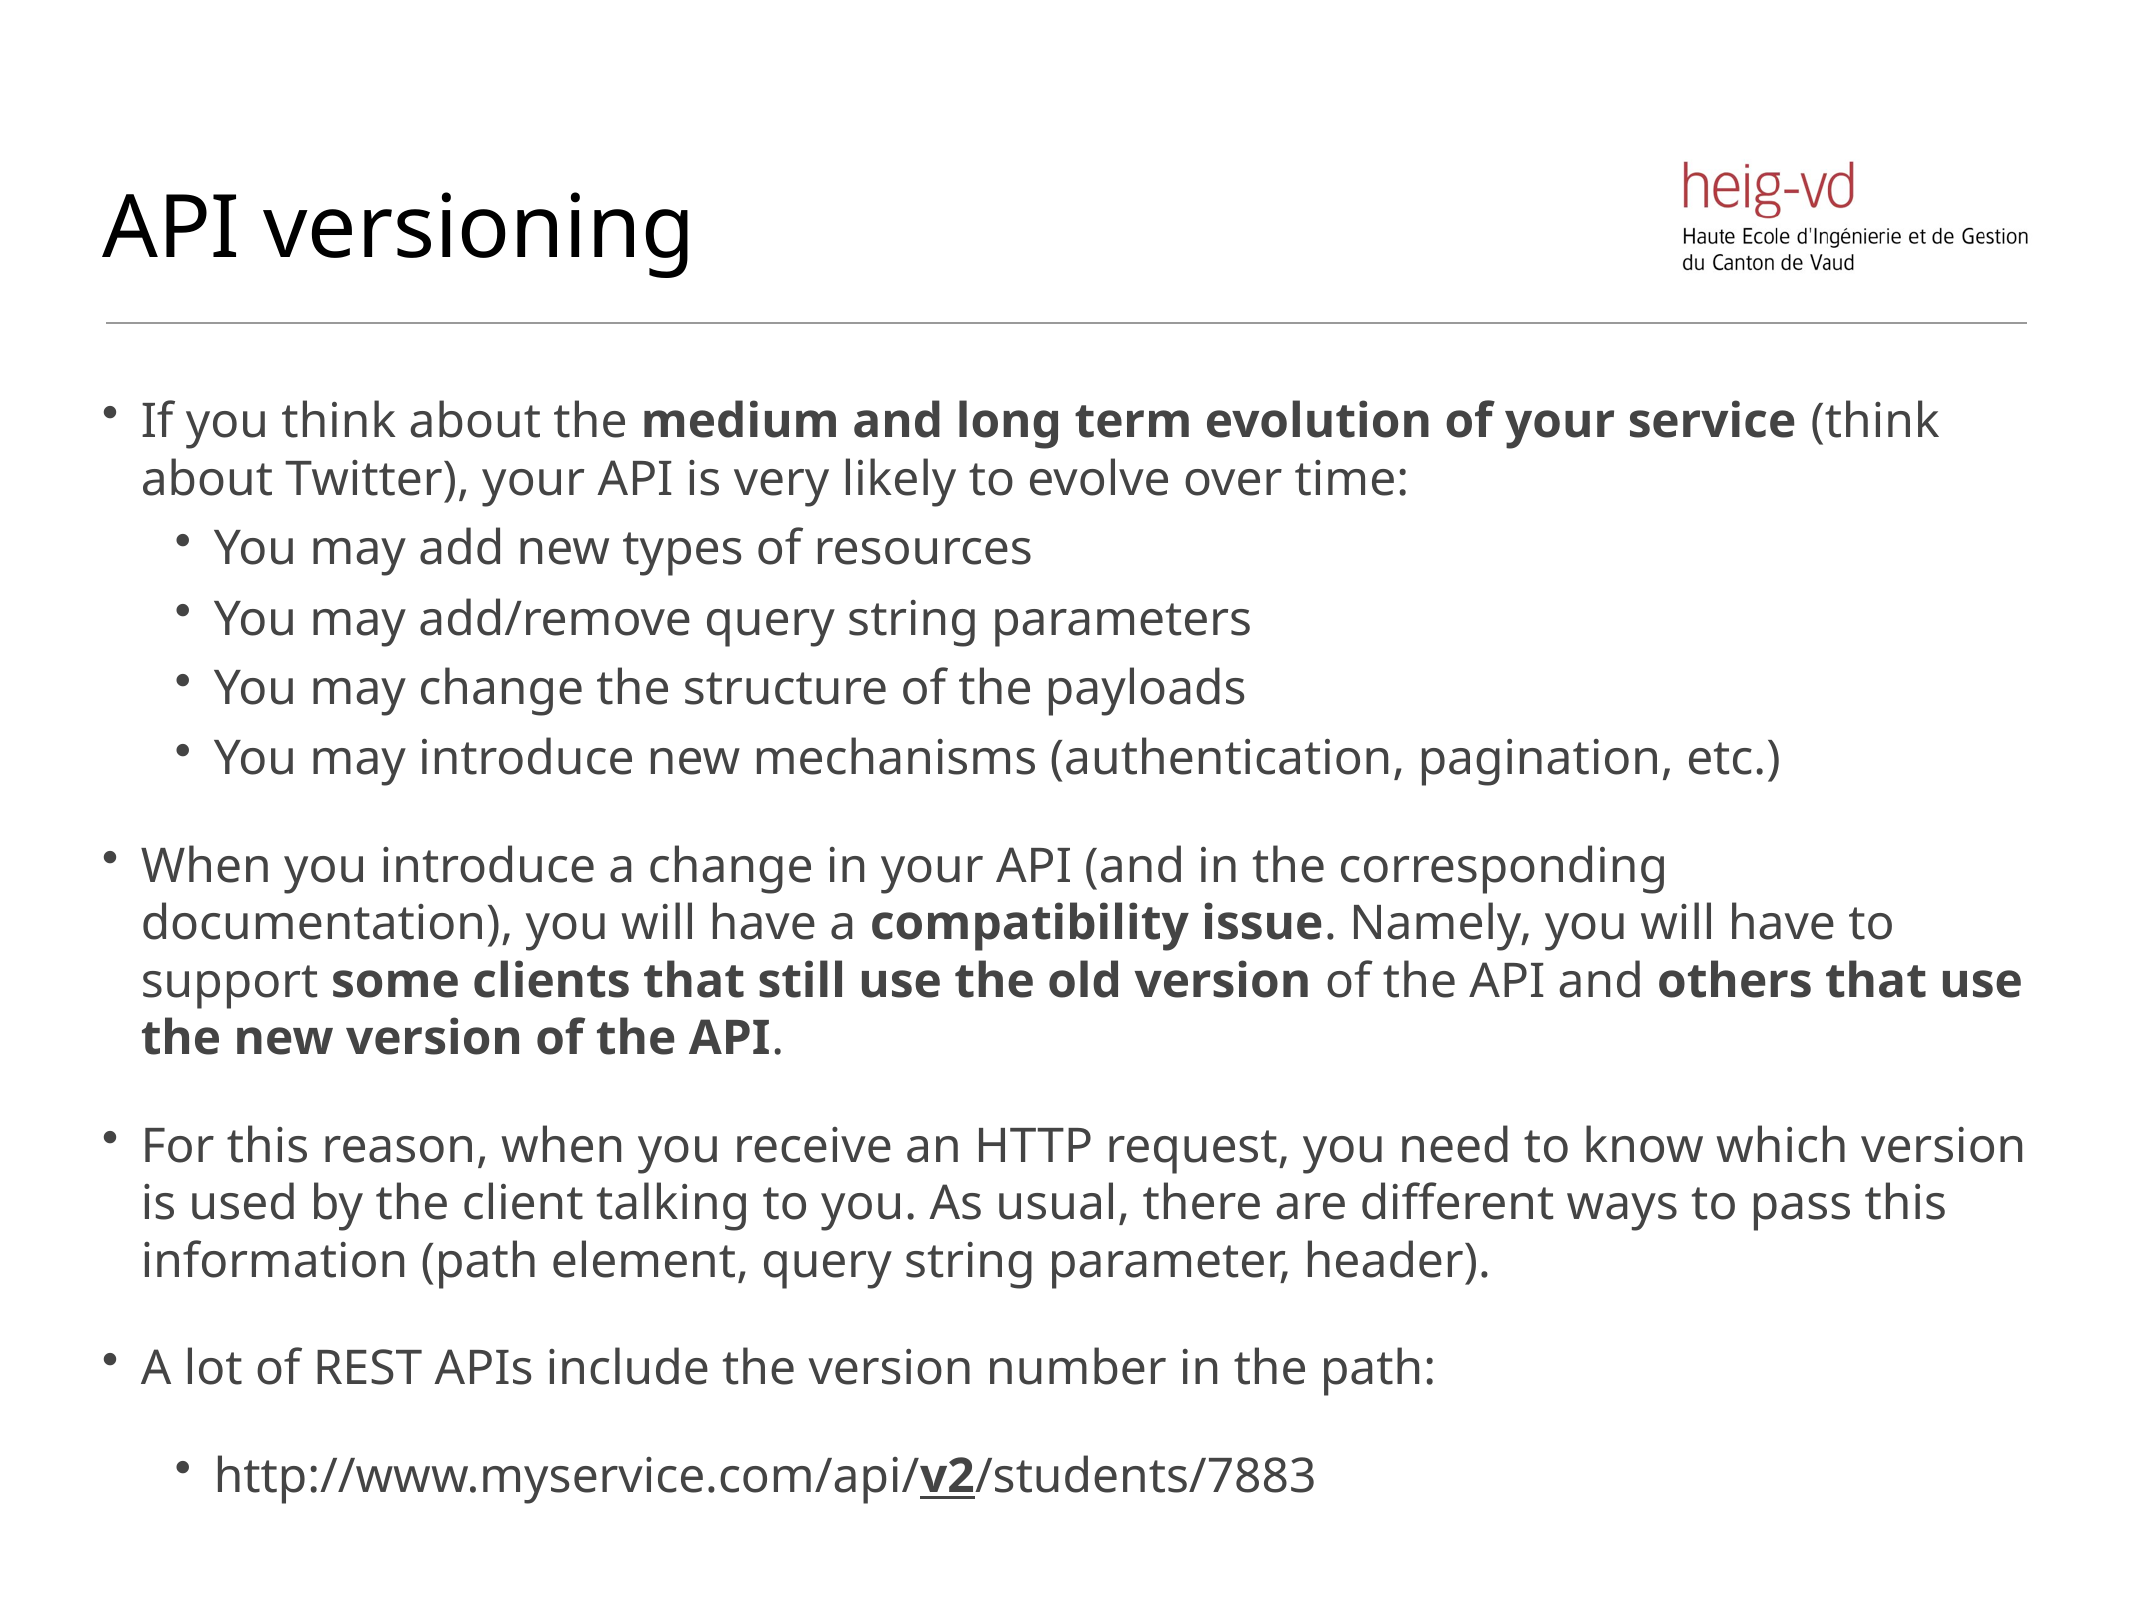

# API versioning
If you think about the medium and long term evolution of your service (think about Twitter), your API is very likely to evolve over time:
You may add new types of resources
You may add/remove query string parameters
You may change the structure of the payloads
You may introduce new mechanisms (authentication, pagination, etc.)
When you introduce a change in your API (and in the corresponding documentation), you will have a compatibility issue. Namely, you will have to support some clients that still use the old version of the API and others that use the new version of the API.
For this reason, when you receive an HTTP request, you need to know which version is used by the client talking to you. As usual, there are different ways to pass this information (path element, query string parameter, header).
A lot of REST APIs include the version number in the path:
http://www.myservice.com/api/v2/students/7883